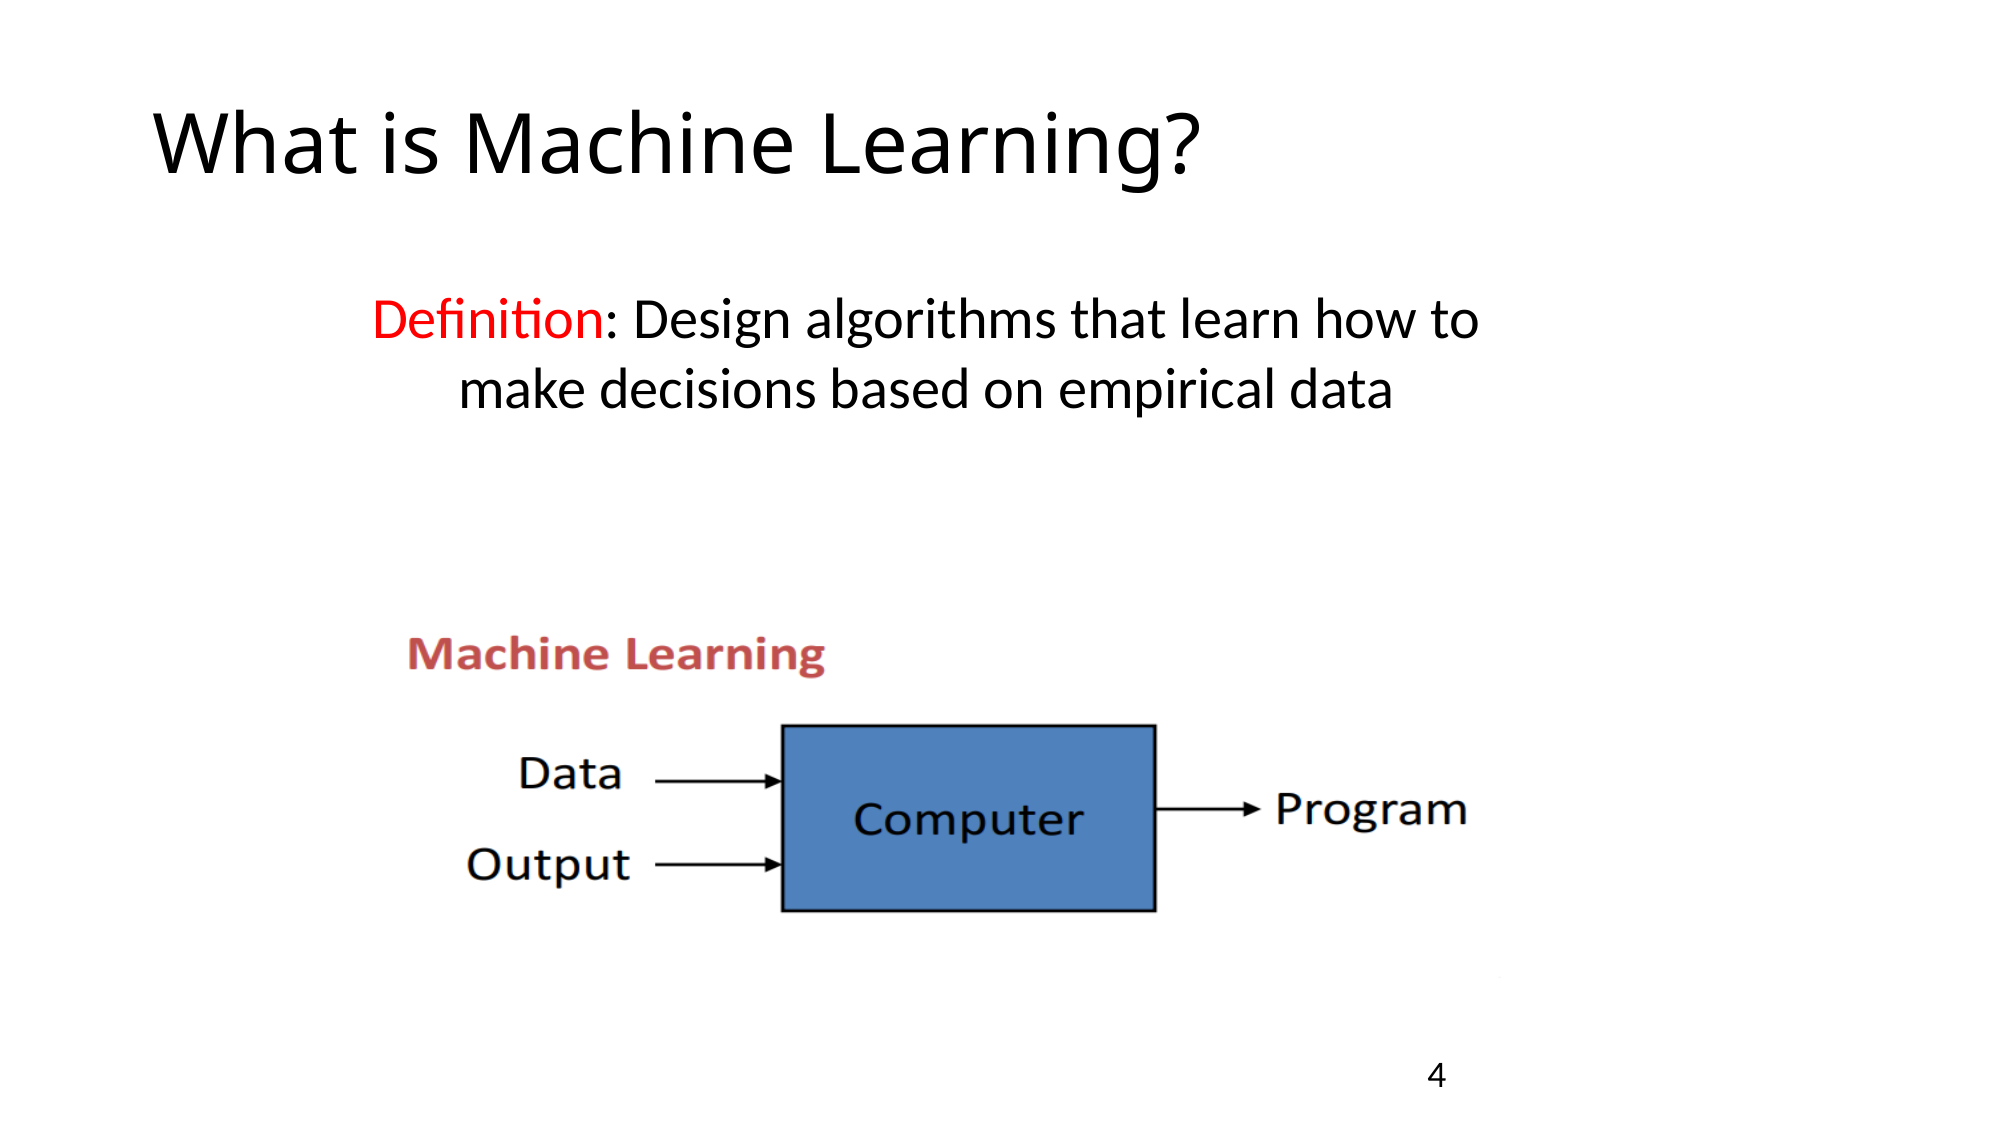

# What is Machine Learning?
Definition: Design algorithms that learn how to make decisions based on empirical data
4